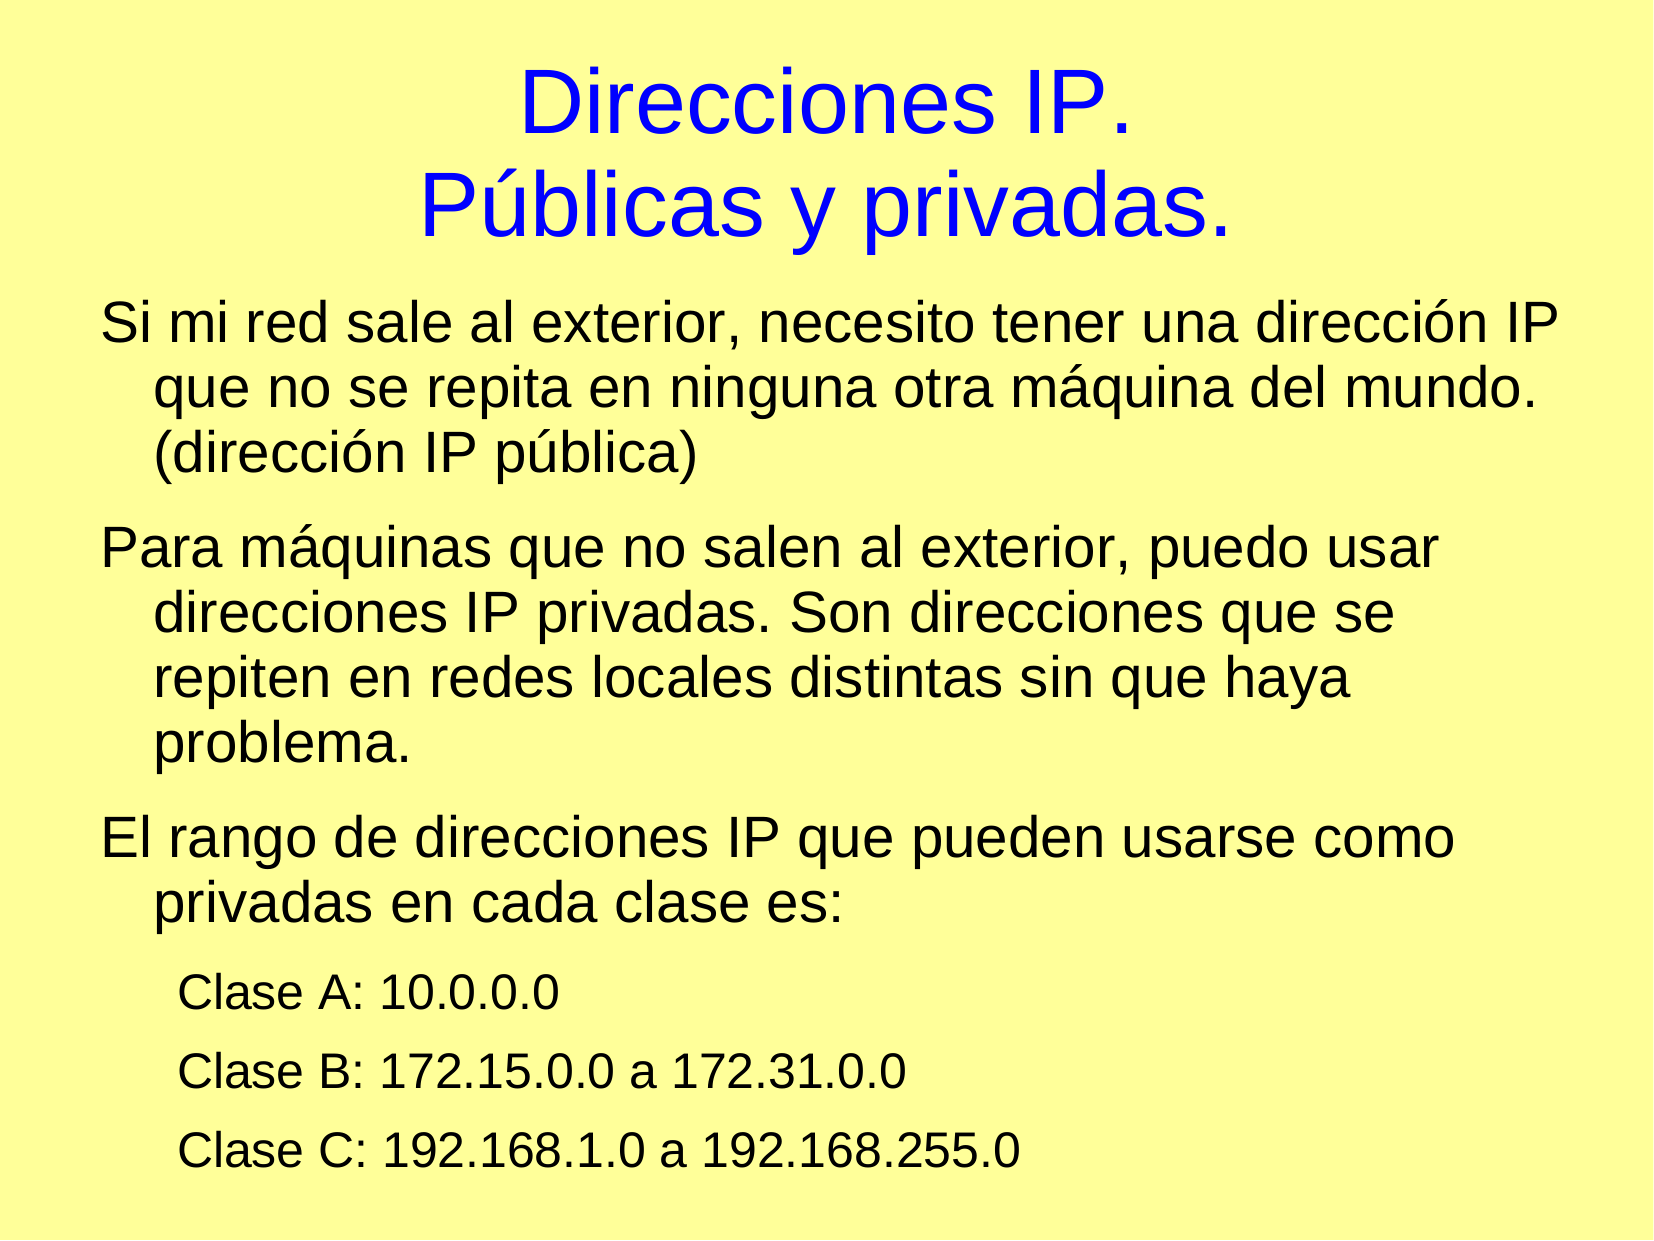

# Direcciones IP. Públicas y privadas.
Si mi red sale al exterior, necesito tener una dirección IP que no se repita en ninguna otra máquina del mundo. (dirección IP pública)
Para máquinas que no salen al exterior, puedo usar direcciones IP privadas. Son direcciones que se repiten en redes locales distintas sin que haya problema.
El rango de direcciones IP que pueden usarse como privadas en cada clase es:
Clase A: 10.0.0.0
Clase B: 172.15.0.0 a 172.31.0.0
Clase C: 192.168.1.0 a 192.168.255.0